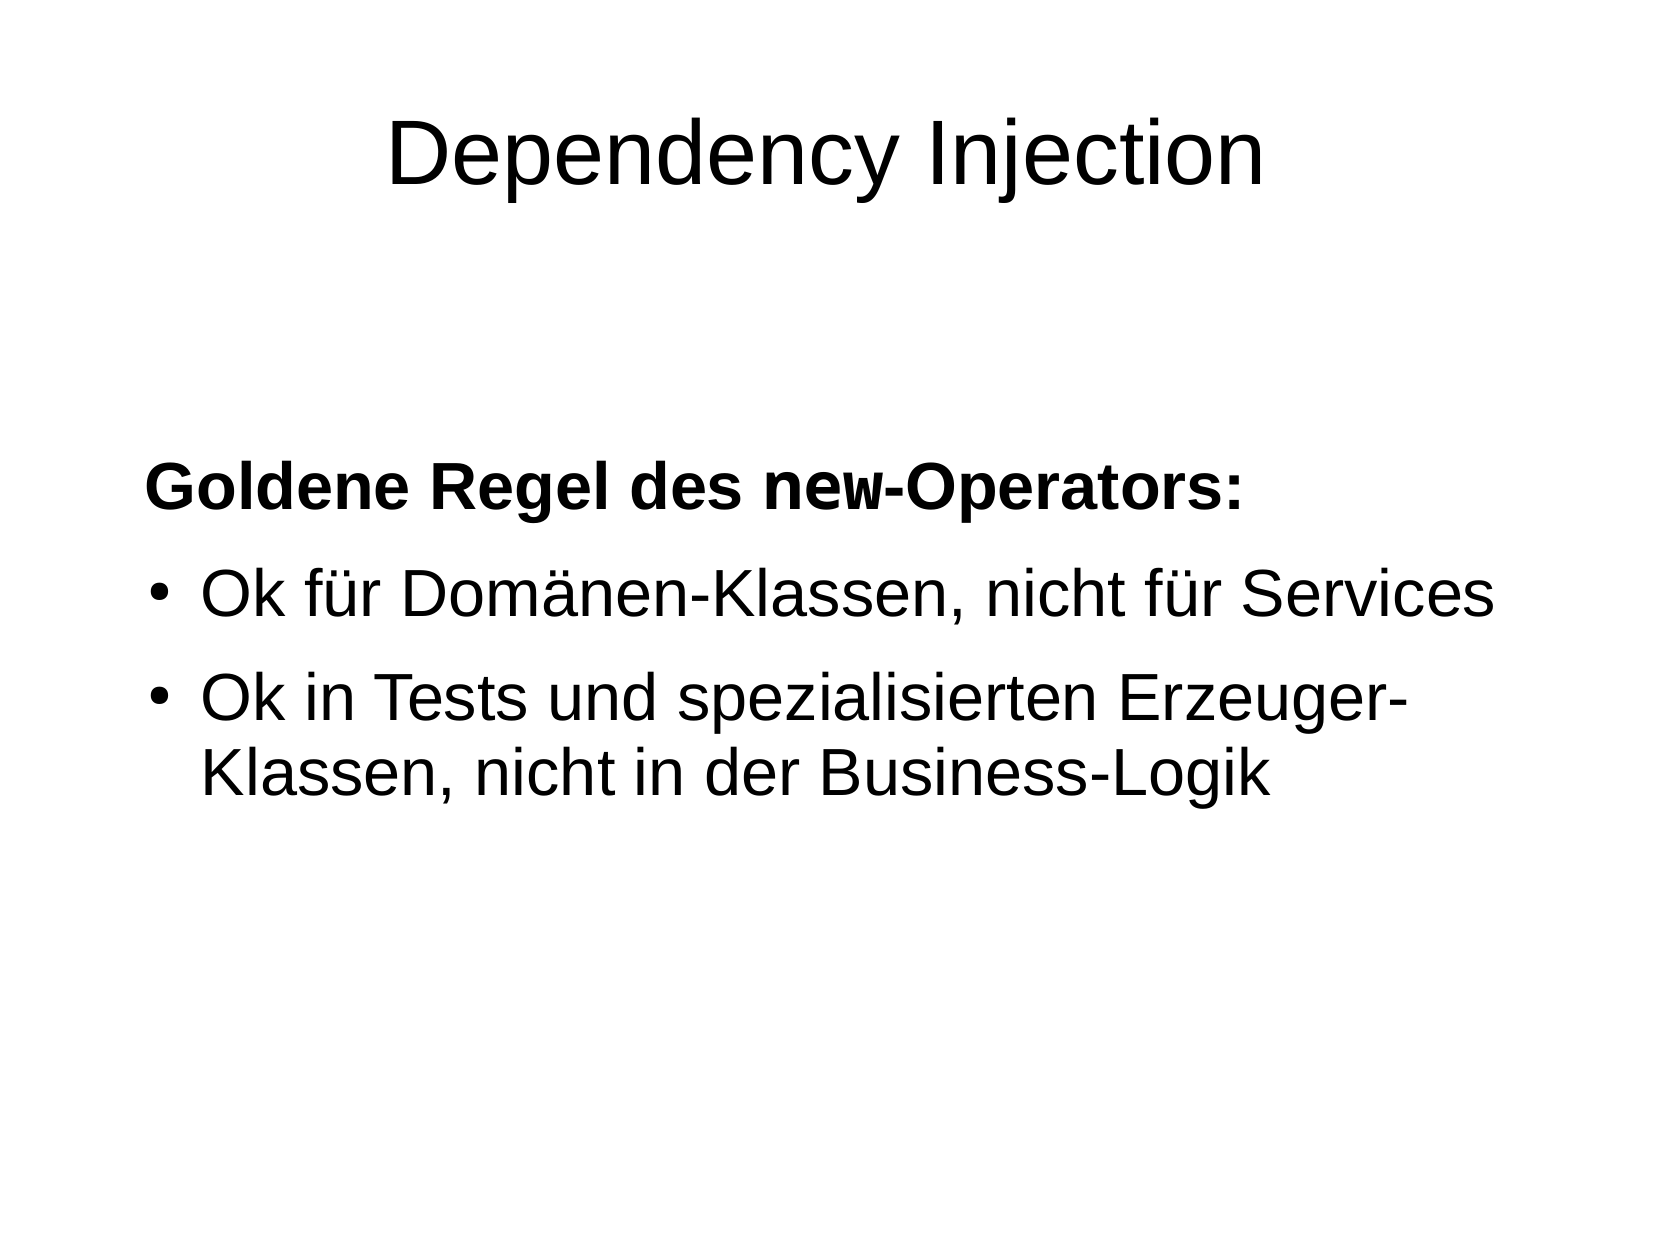

# Dependency Injection
Goldene Regel des new-Operators:
Ok für Domänen-Klassen, nicht für Services
Ok in Tests und spezialisierten Erzeuger-Klassen, nicht in der Business-Logik